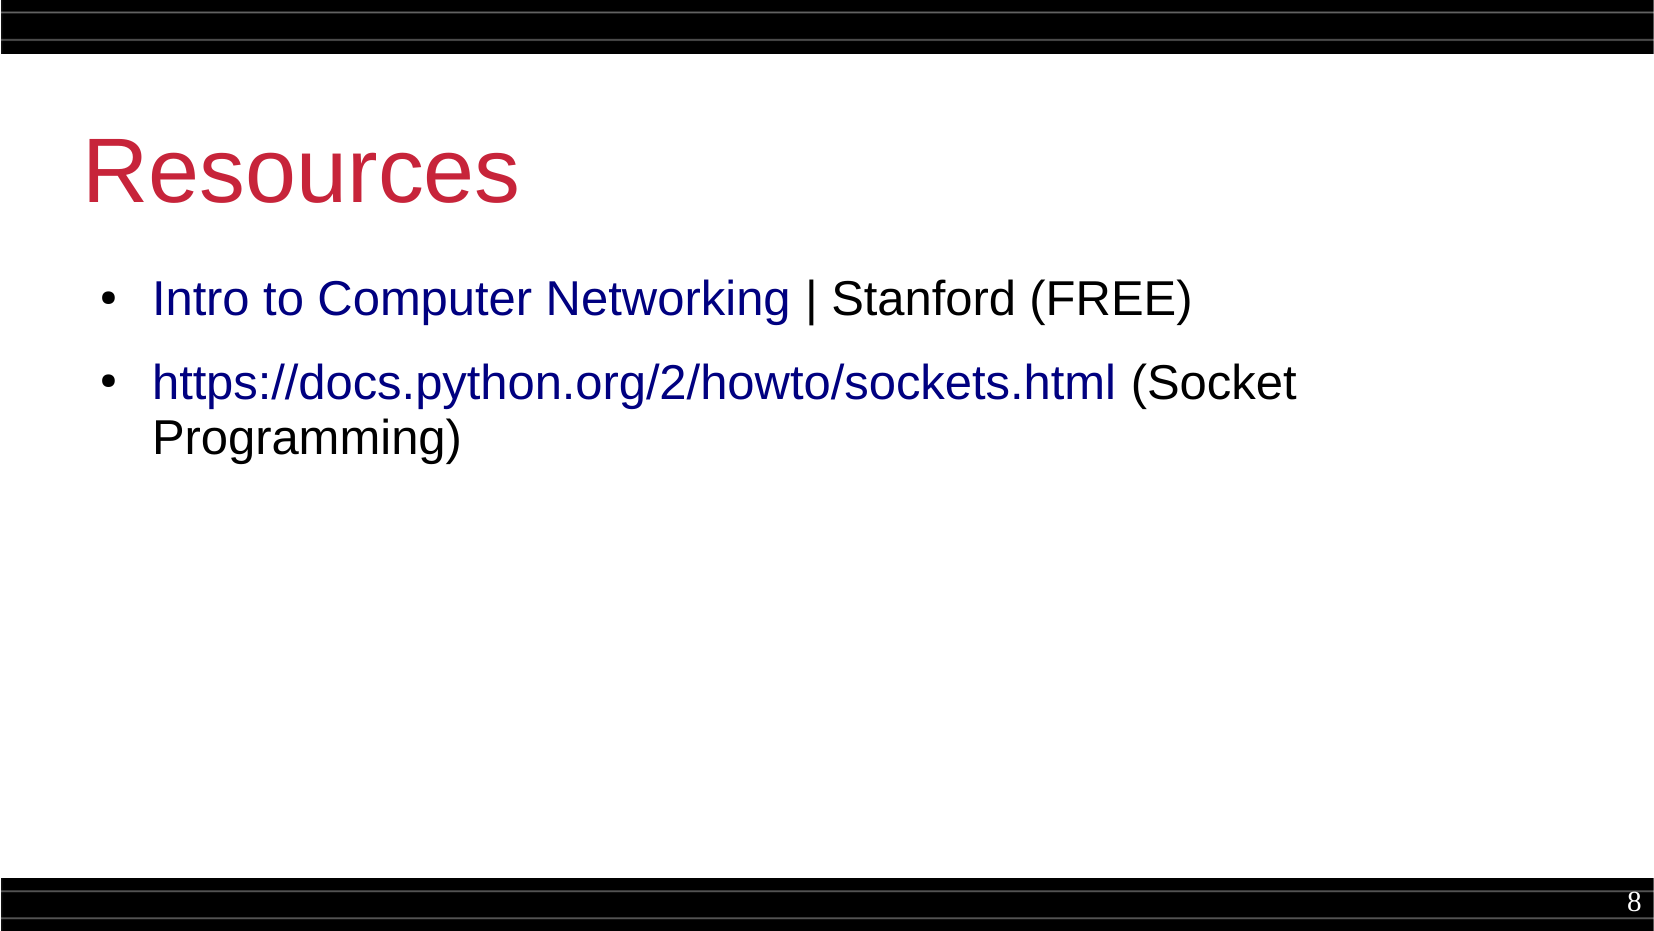

# Resources
Intro to Computer Networking | Stanford (FREE)
https://docs.python.org/2/howto/sockets.html (Socket Programming)